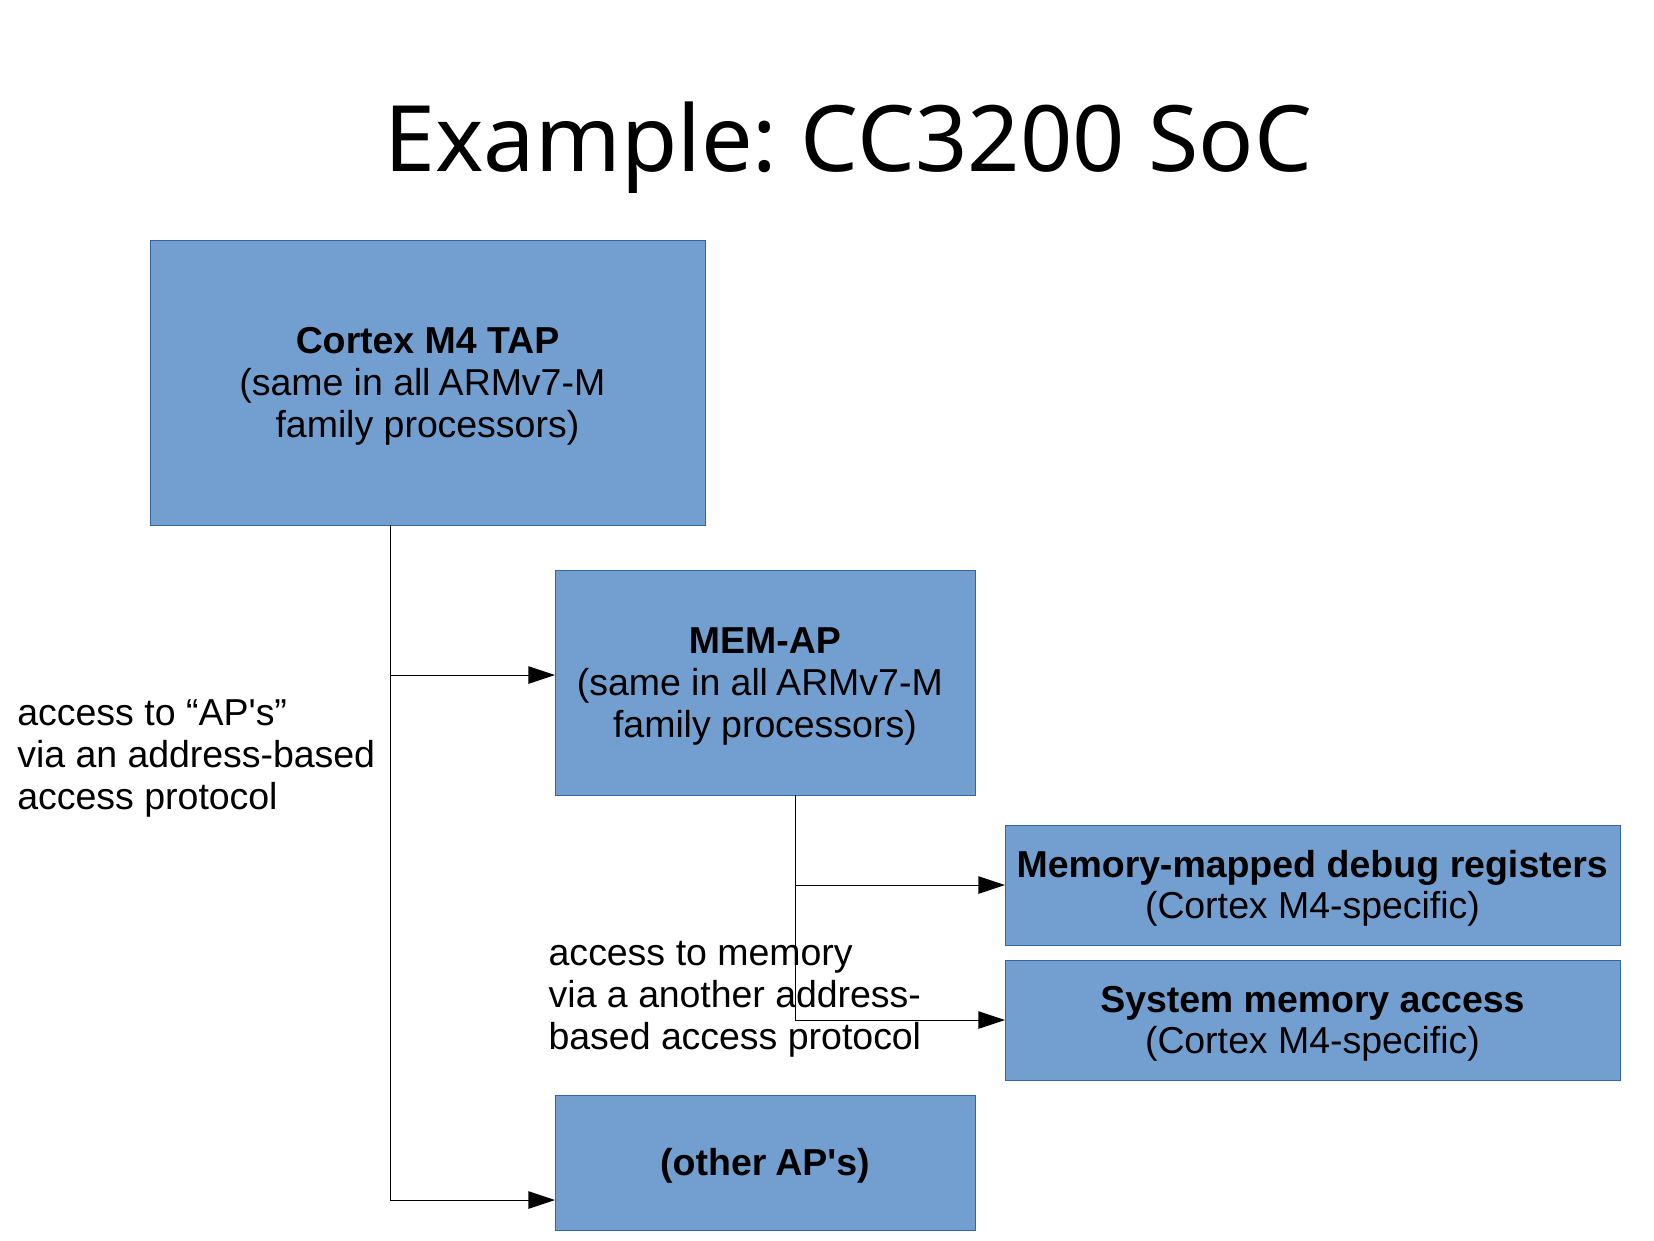

# Example: CC3200 SoC
Cortex M4 TAP
(same in all ARMv7-M
family processors)
MEM-AP
(same in all ARMv7-M
family processors)
access to “AP's”
via an address-based
access protocol
Memory-mapped debug registers
(Cortex M4-specific)
access to memory
via a another address-
based access protocol
System memory access
(Cortex M4-specific)
(other AP's)